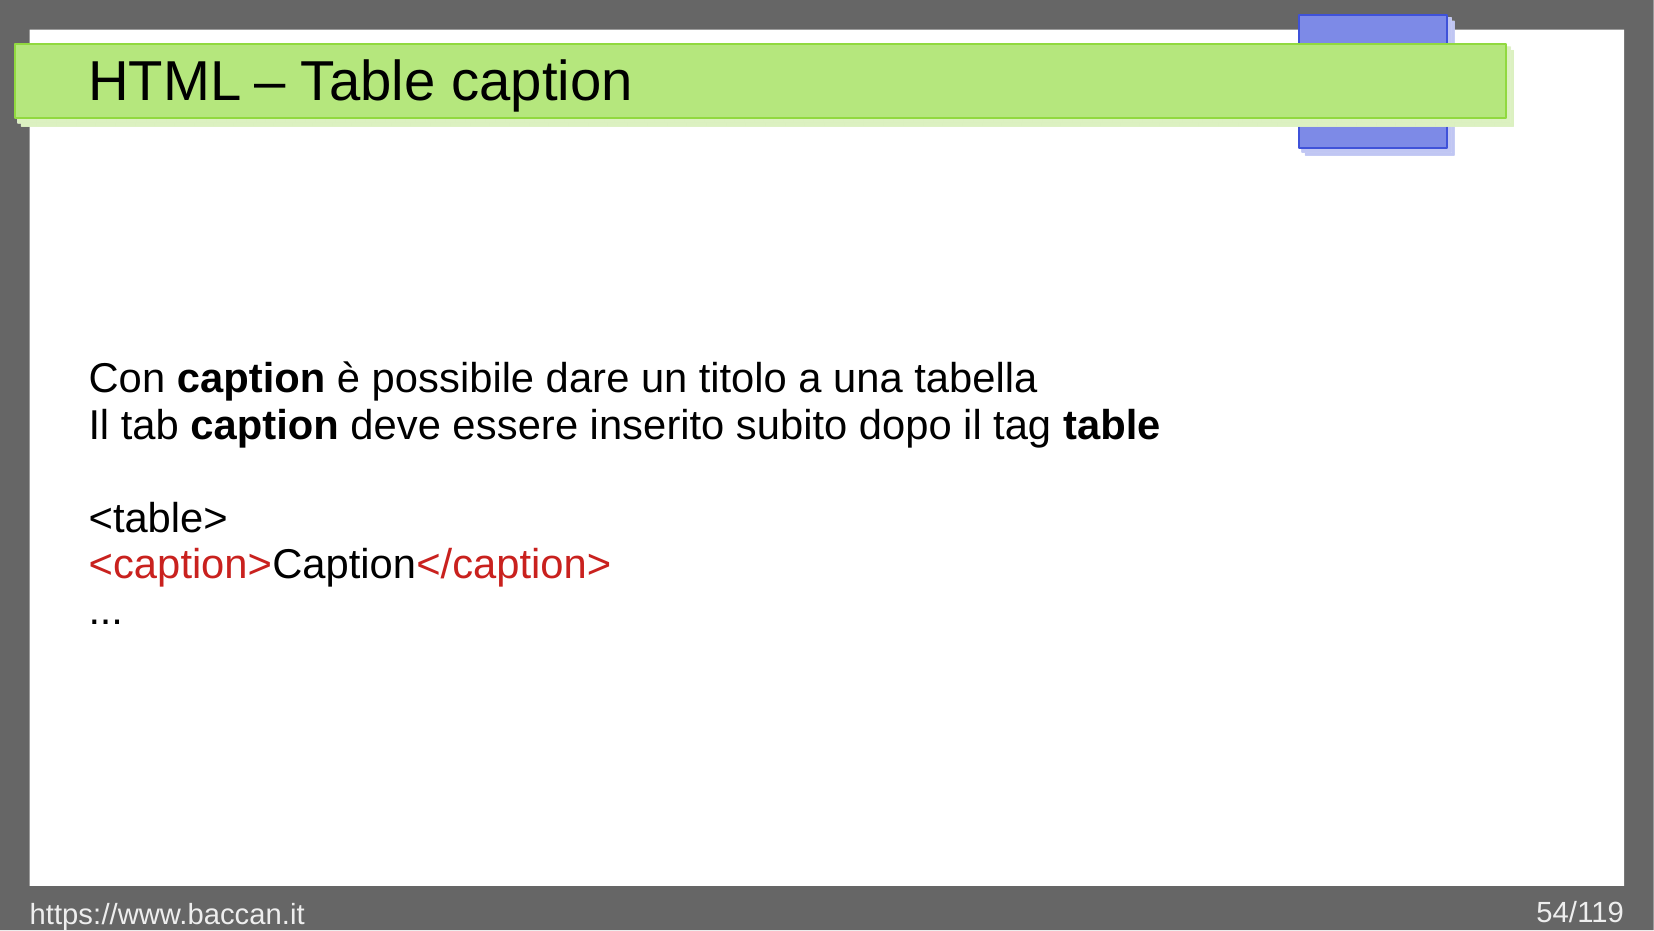

# HTML – Table caption
Con caption è possibile dare un titolo a una tabella
Il tab caption deve essere inserito subito dopo il tag table
<table>
<caption>Caption</caption>
...
54
https://www.baccan.it